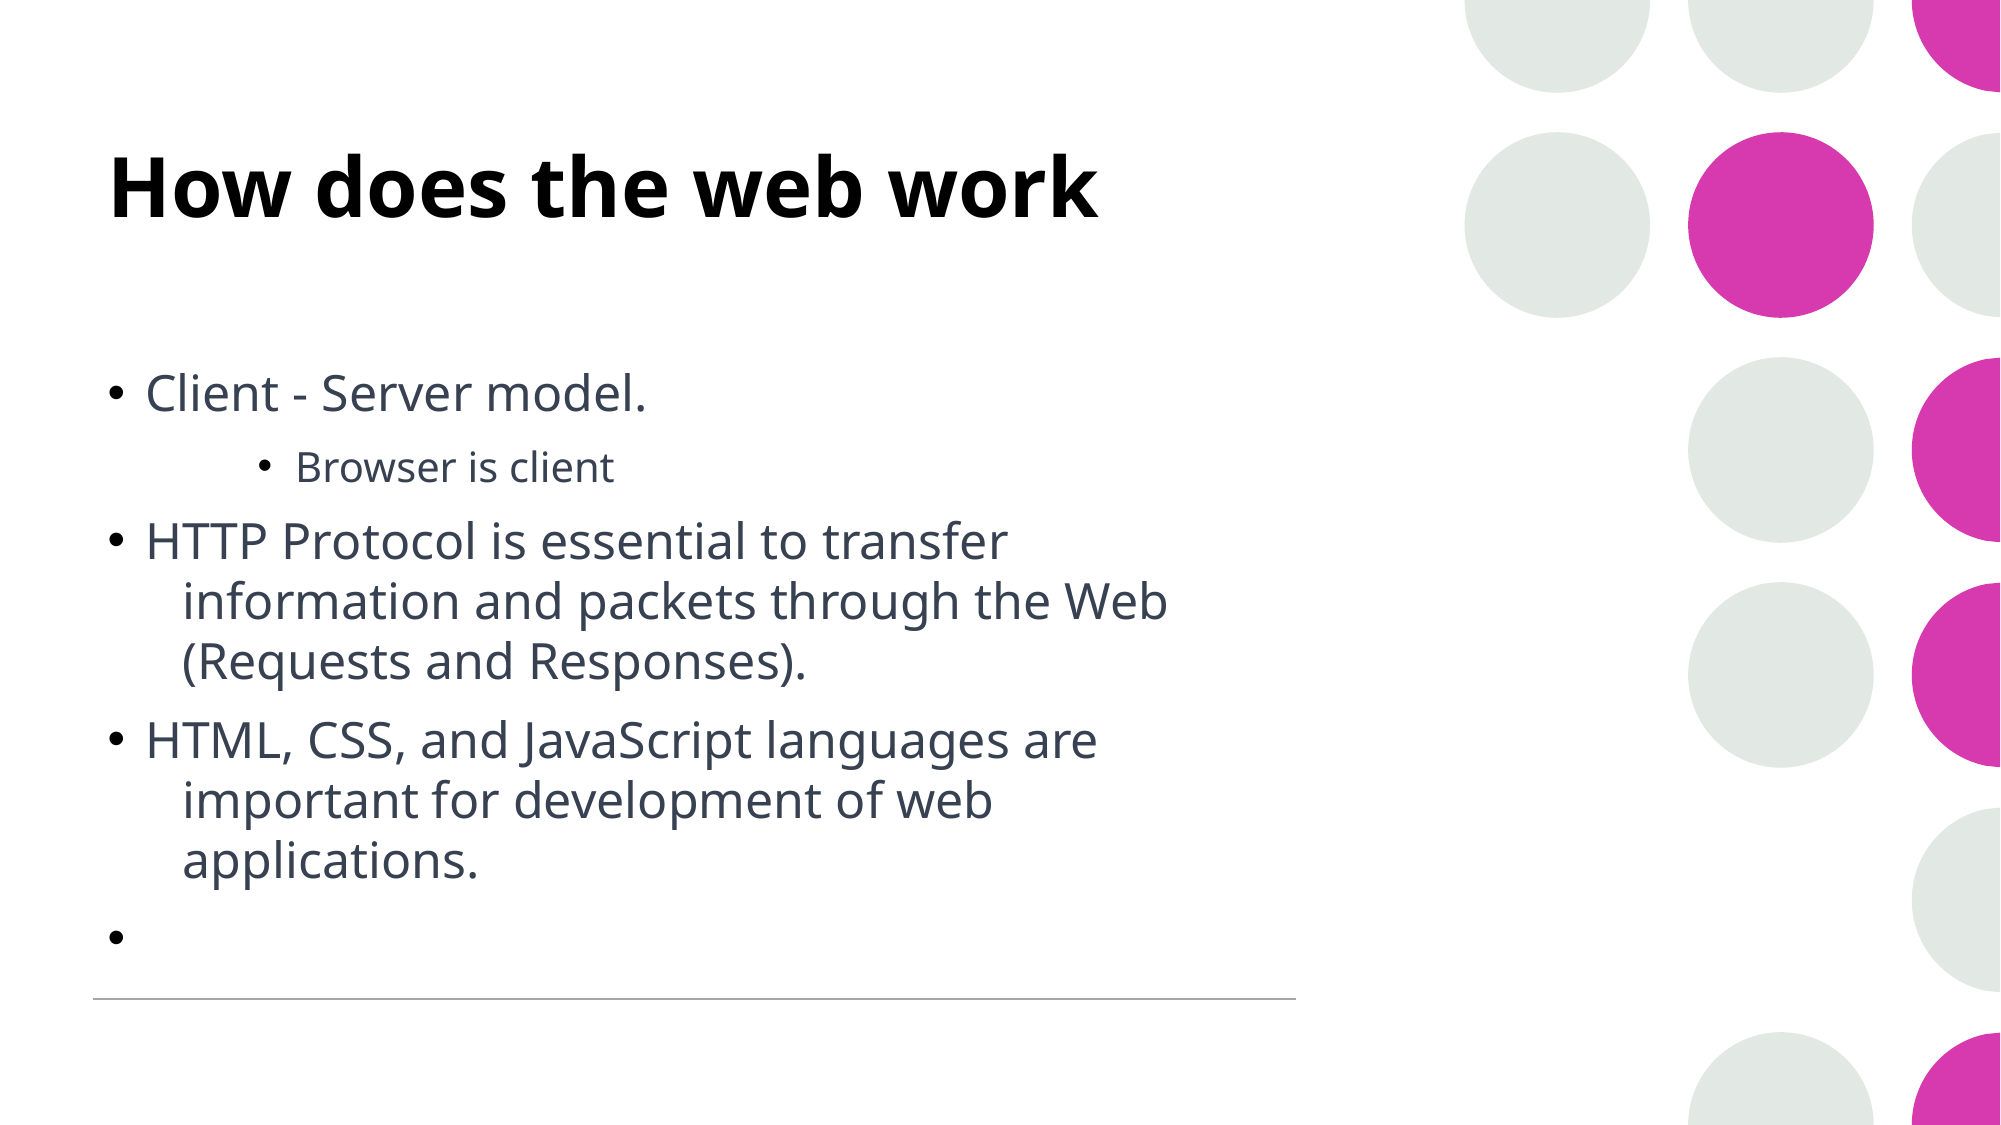

# How does the web work
Client - Server model.
Browser is client
HTTP Protocol is essential to transfer information and packets through the Web (Requests and Responses).
HTML, CSS, and JavaScript languages are important for development of web applications.